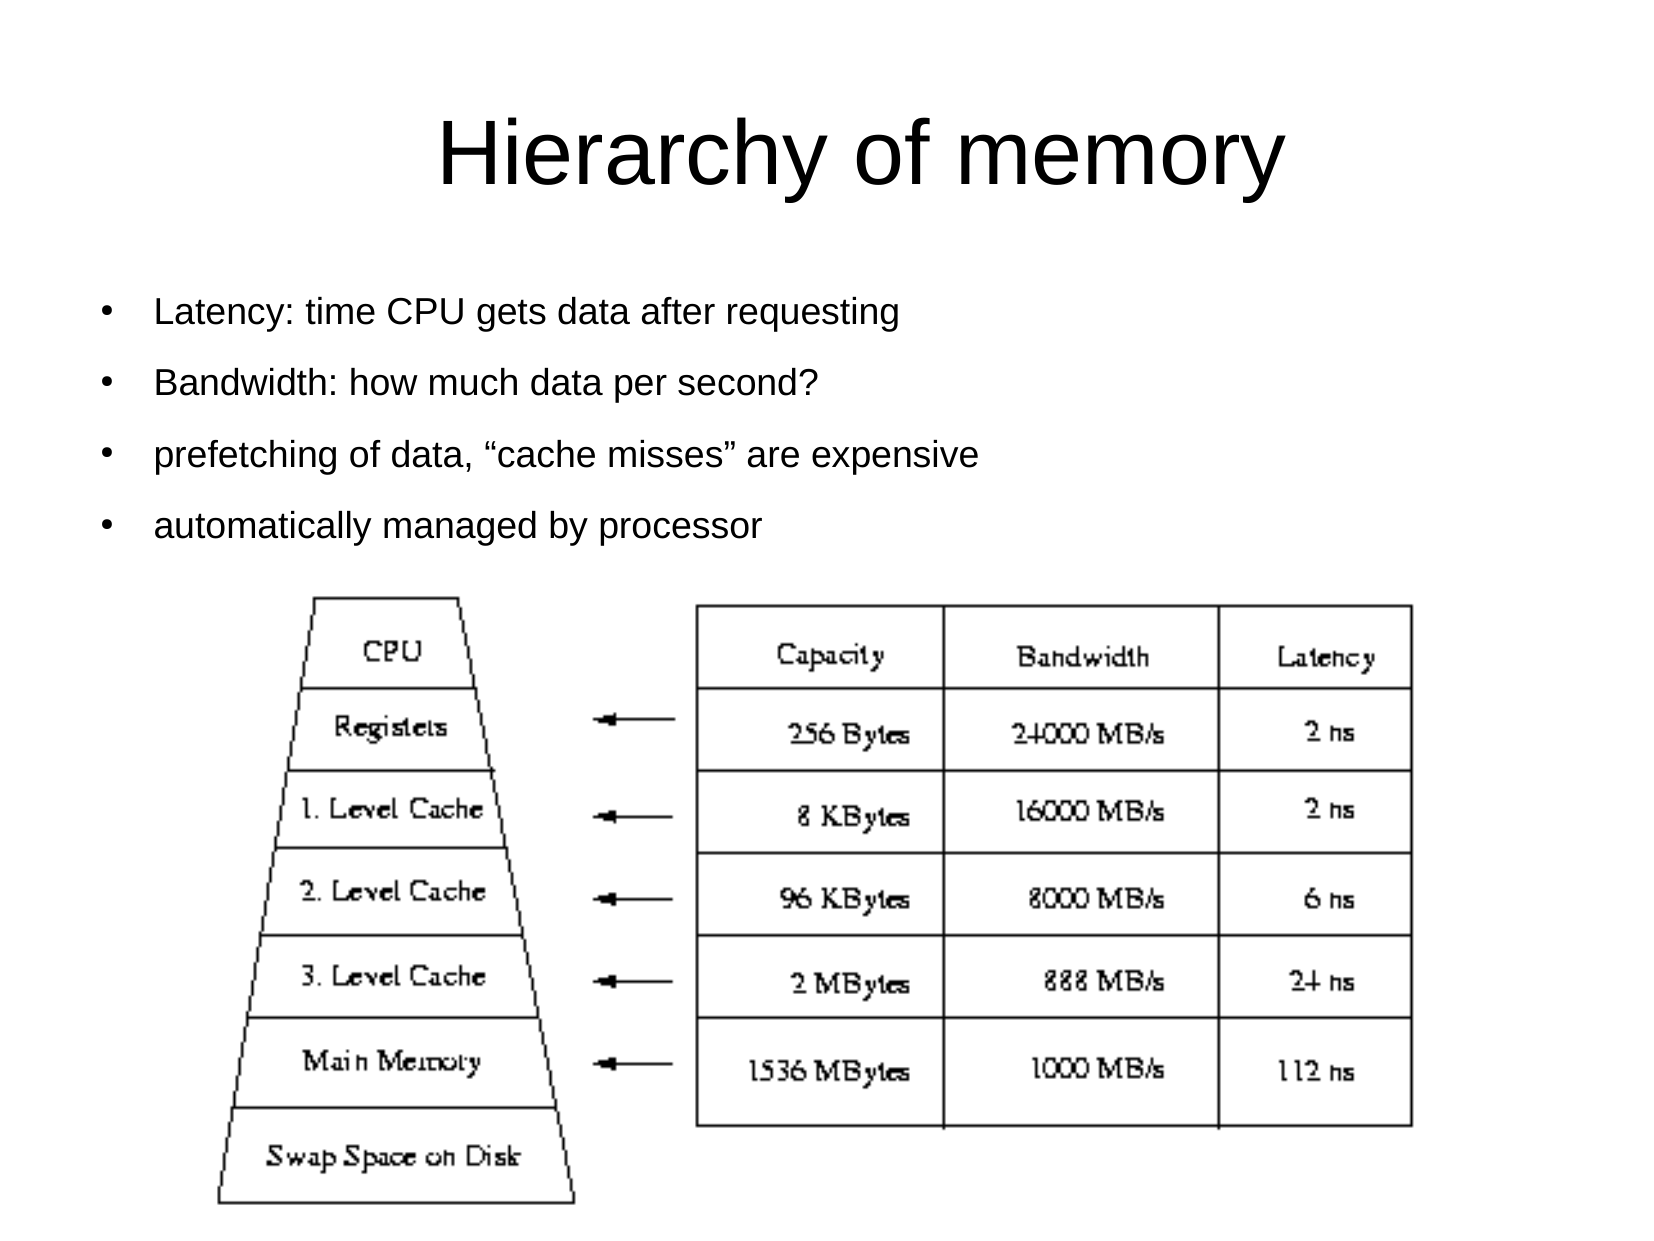

# Hierarchy of memory
Latency: time CPU gets data after requesting
Bandwidth: how much data per second?
prefetching of data, “cache misses” are expensive
automatically managed by processor